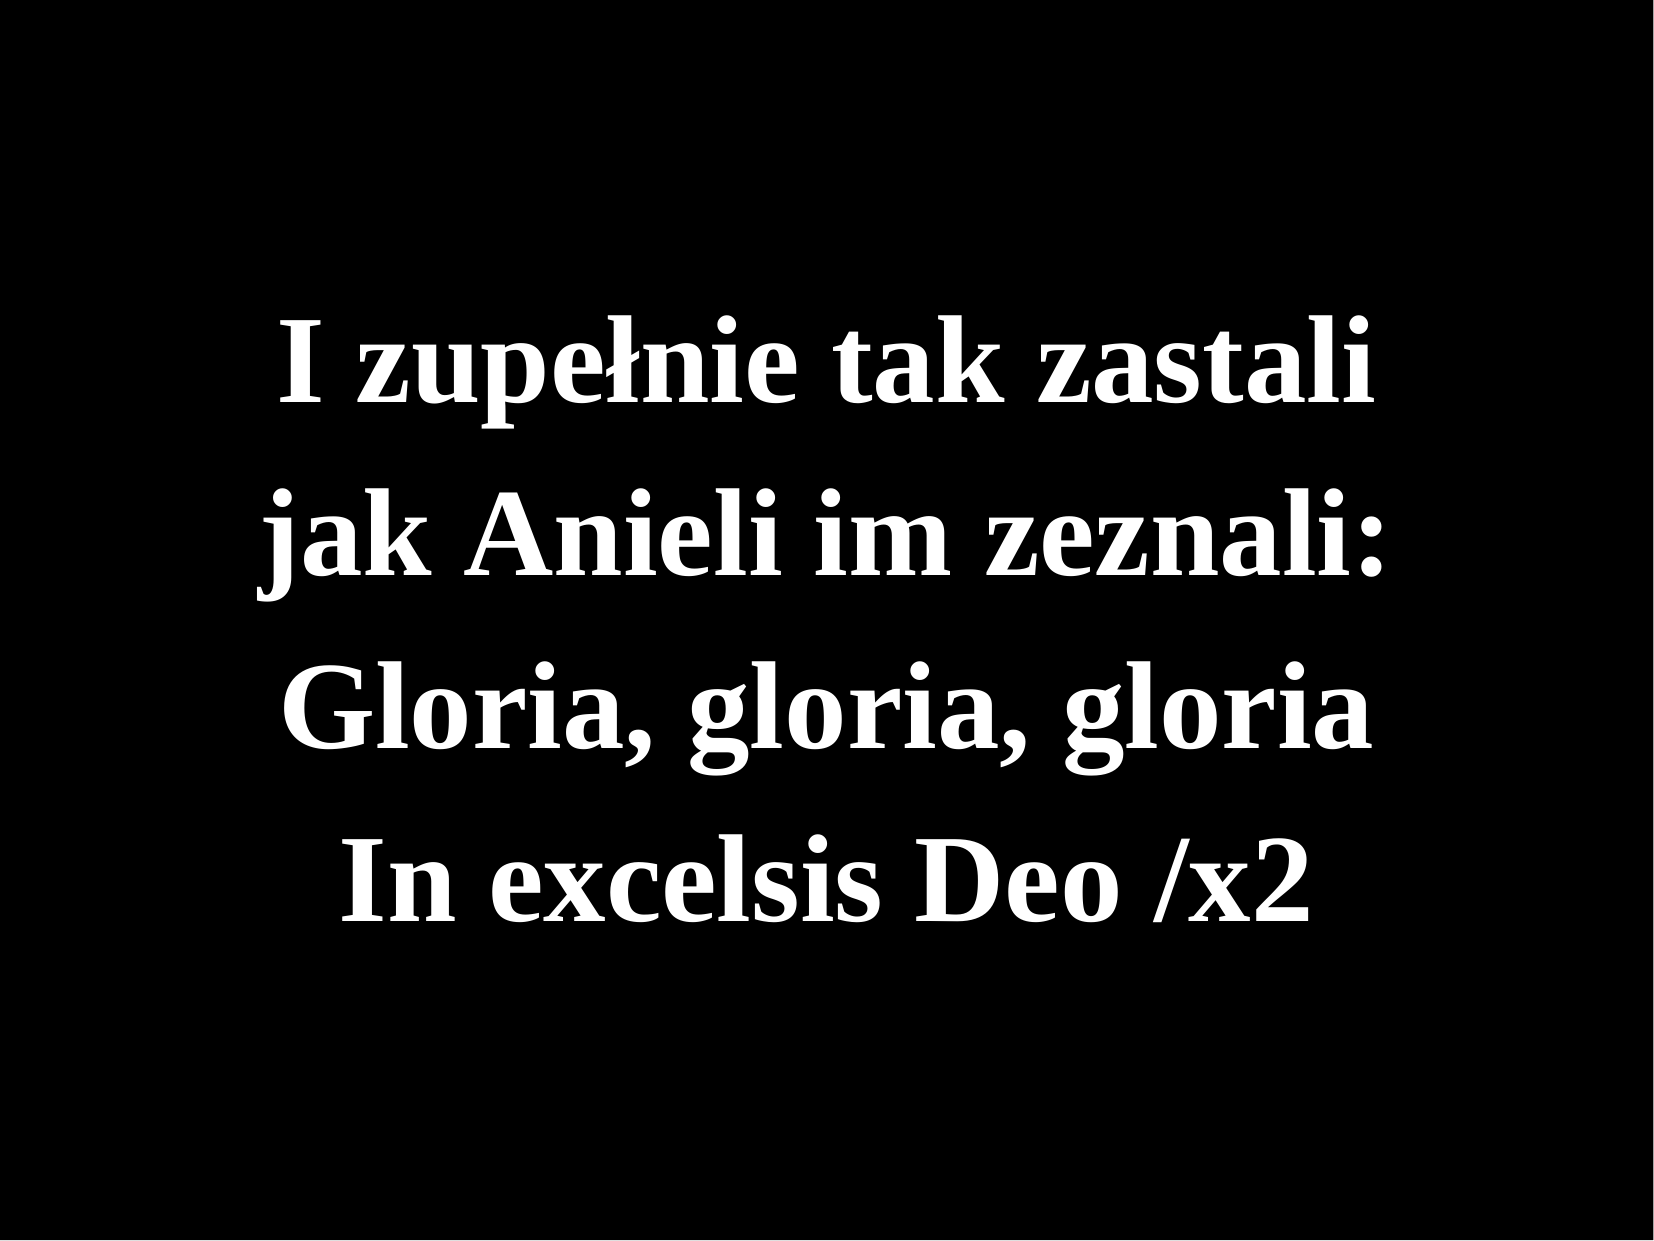

# I zupełnie tak zastali ppp jak Anieli im zeznali: ppp Gloria, gloria, gloria ppp In excelsis Deo /x2